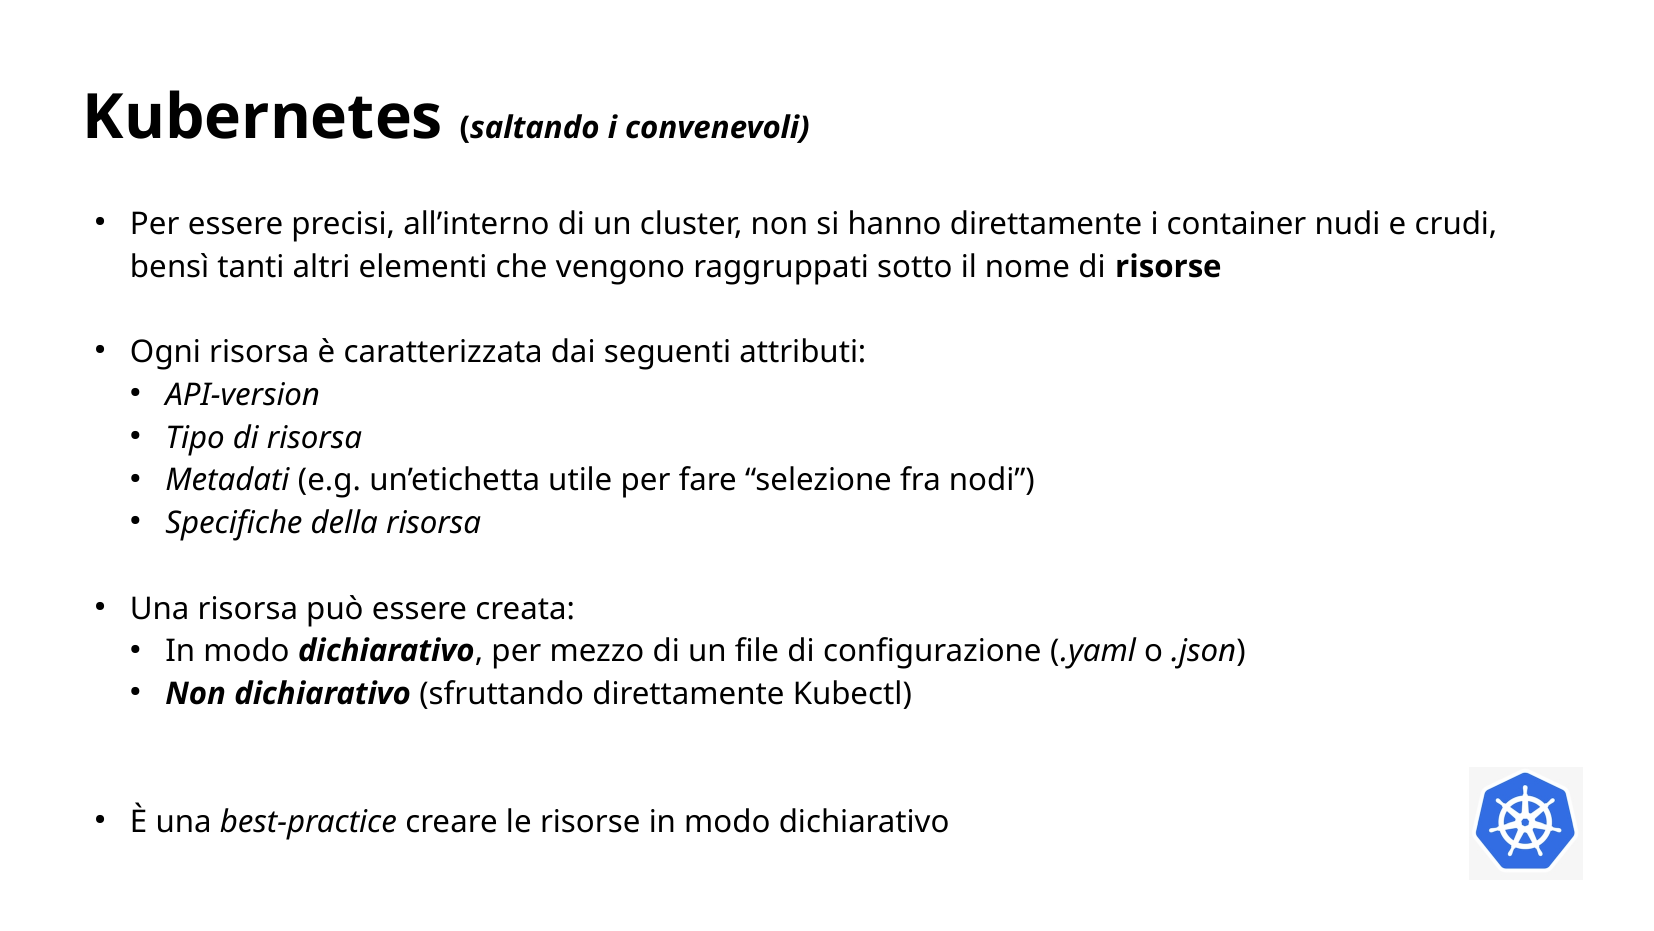

# Kubernetes (saltando i convenevoli)
Per essere precisi, all’interno di un cluster, non si hanno direttamente i container nudi e crudi, bensì tanti altri elementi che vengono raggruppati sotto il nome di risorse
Ogni risorsa è caratterizzata dai seguenti attributi:
API-version
Tipo di risorsa
Metadati (e.g. un’etichetta utile per fare “selezione fra nodi”)
Specifiche della risorsa
Una risorsa può essere creata:
In modo dichiarativo, per mezzo di un file di configurazione (.yaml o .json)
Non dichiarativo (sfruttando direttamente Kubectl)
È una best-practice creare le risorse in modo dichiarativo